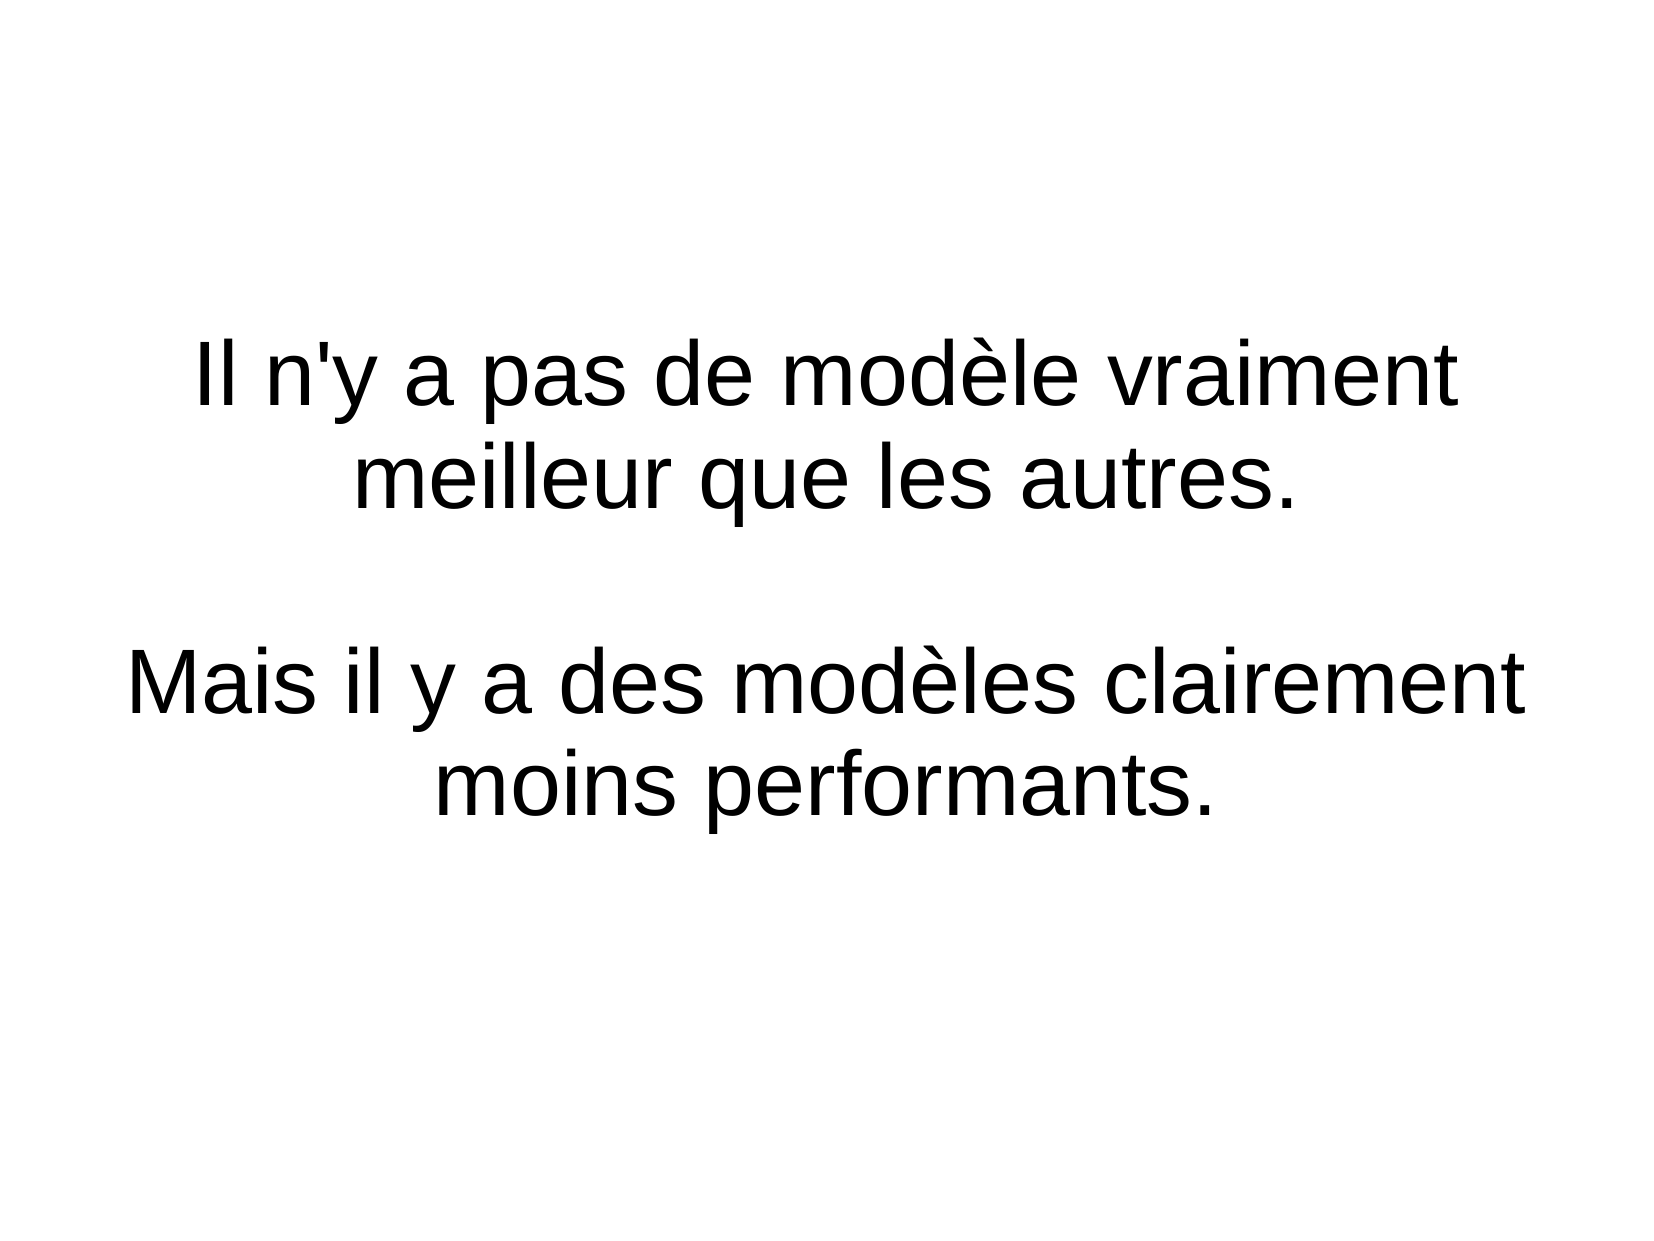

# Il n'y a pas de modèle vraiment meilleur que les autres.
Mais il y a des modèles clairement moins performants.